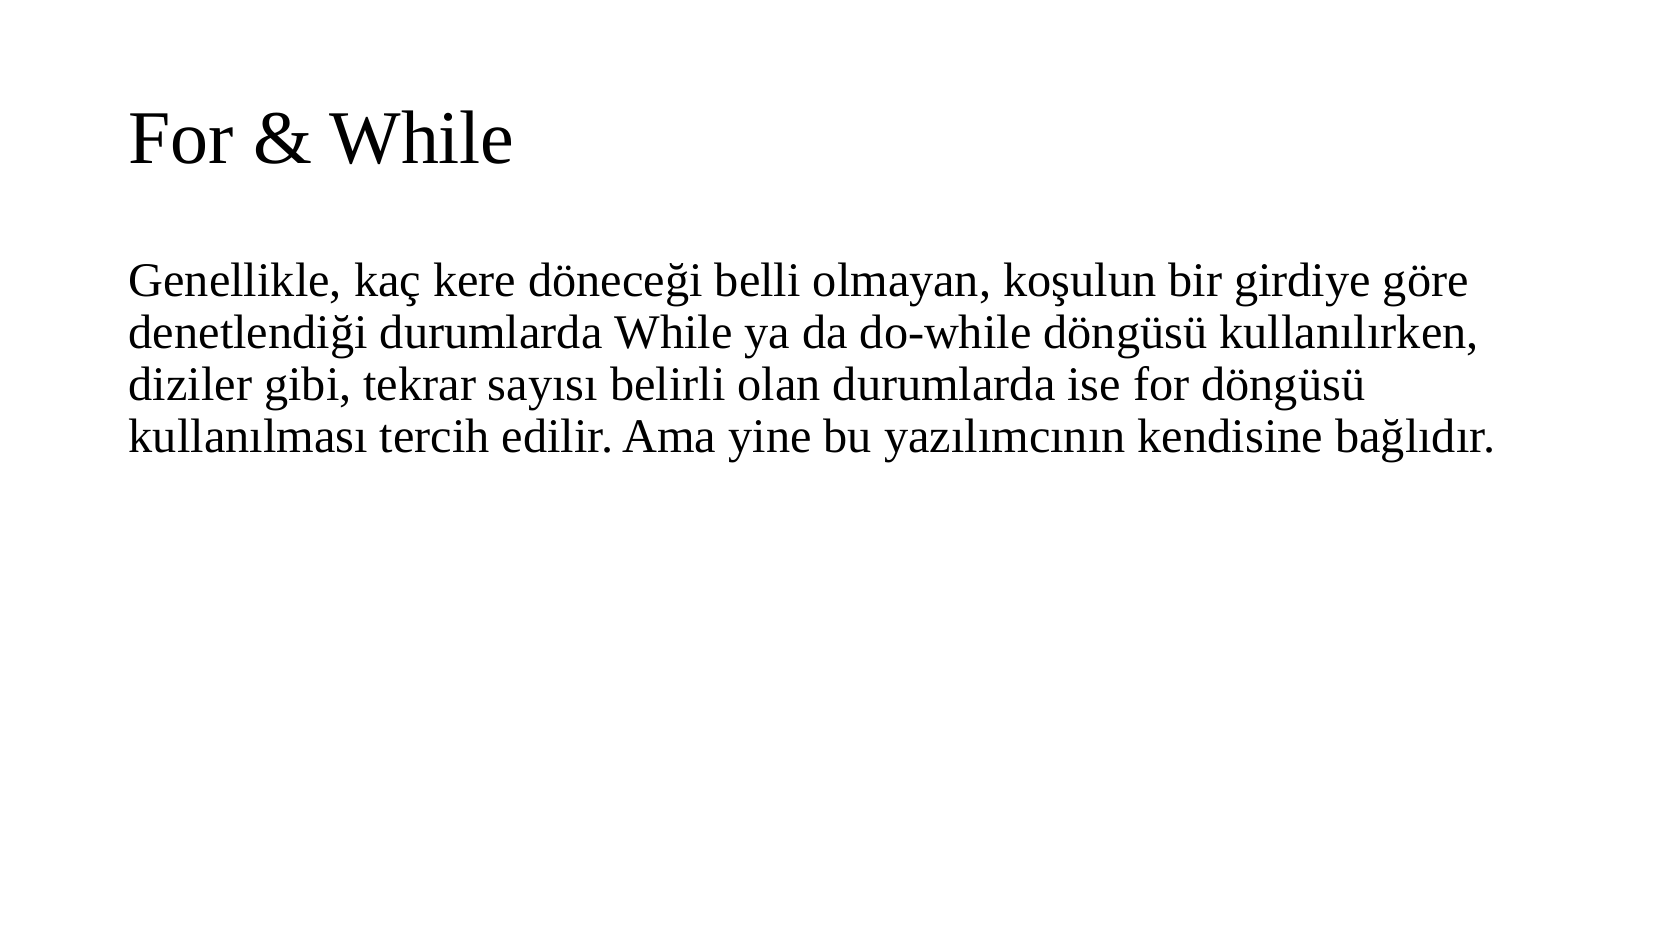

# For & While
Genellikle, kaç kere döneceği belli olmayan, koşulun bir girdiye göre denetlendiği durumlarda While ya da do-while döngüsü kullanılırken, diziler gibi, tekrar sayısı belirli olan durumlarda ise for döngüsü kullanılması tercih edilir. Ama yine bu yazılımcının kendisine bağlıdır.